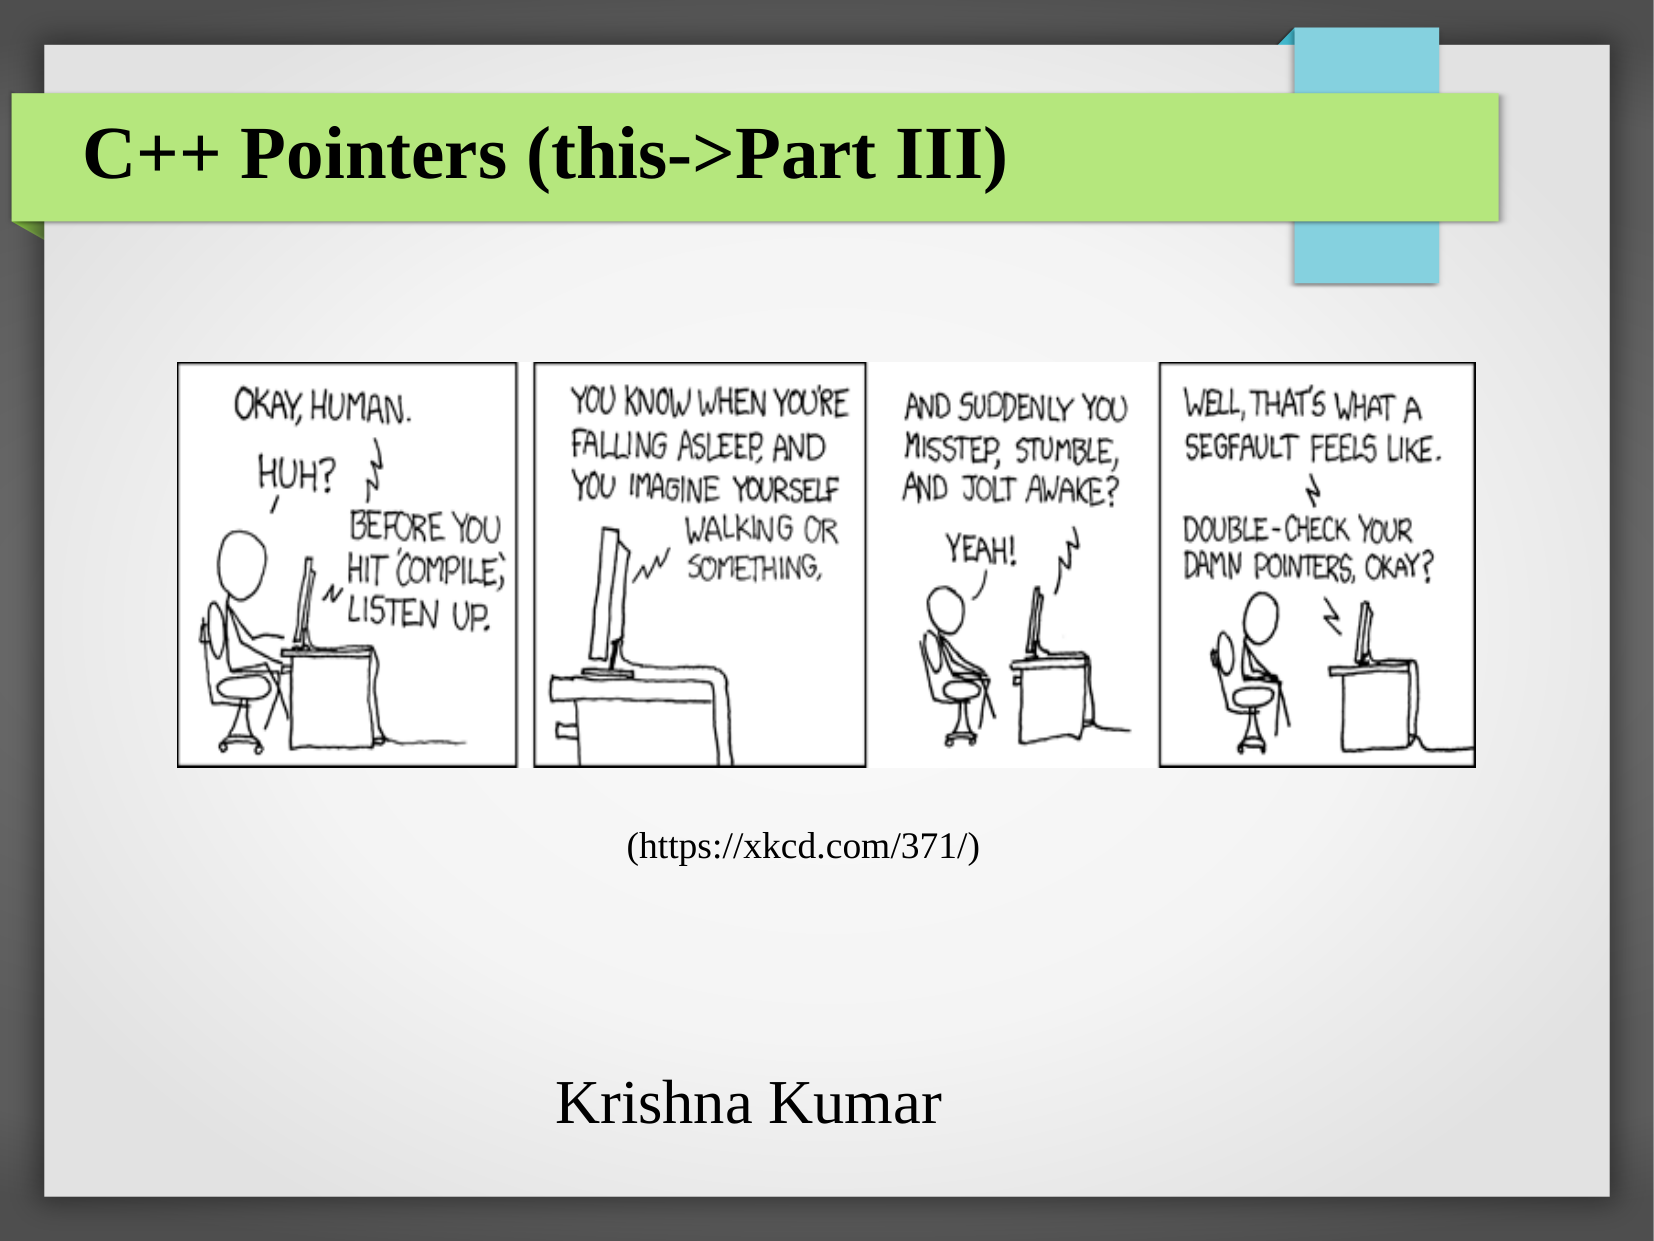

# C++ Pointers (this->Part III)
								 (https://xkcd.com/371/)
Krishna Kumar